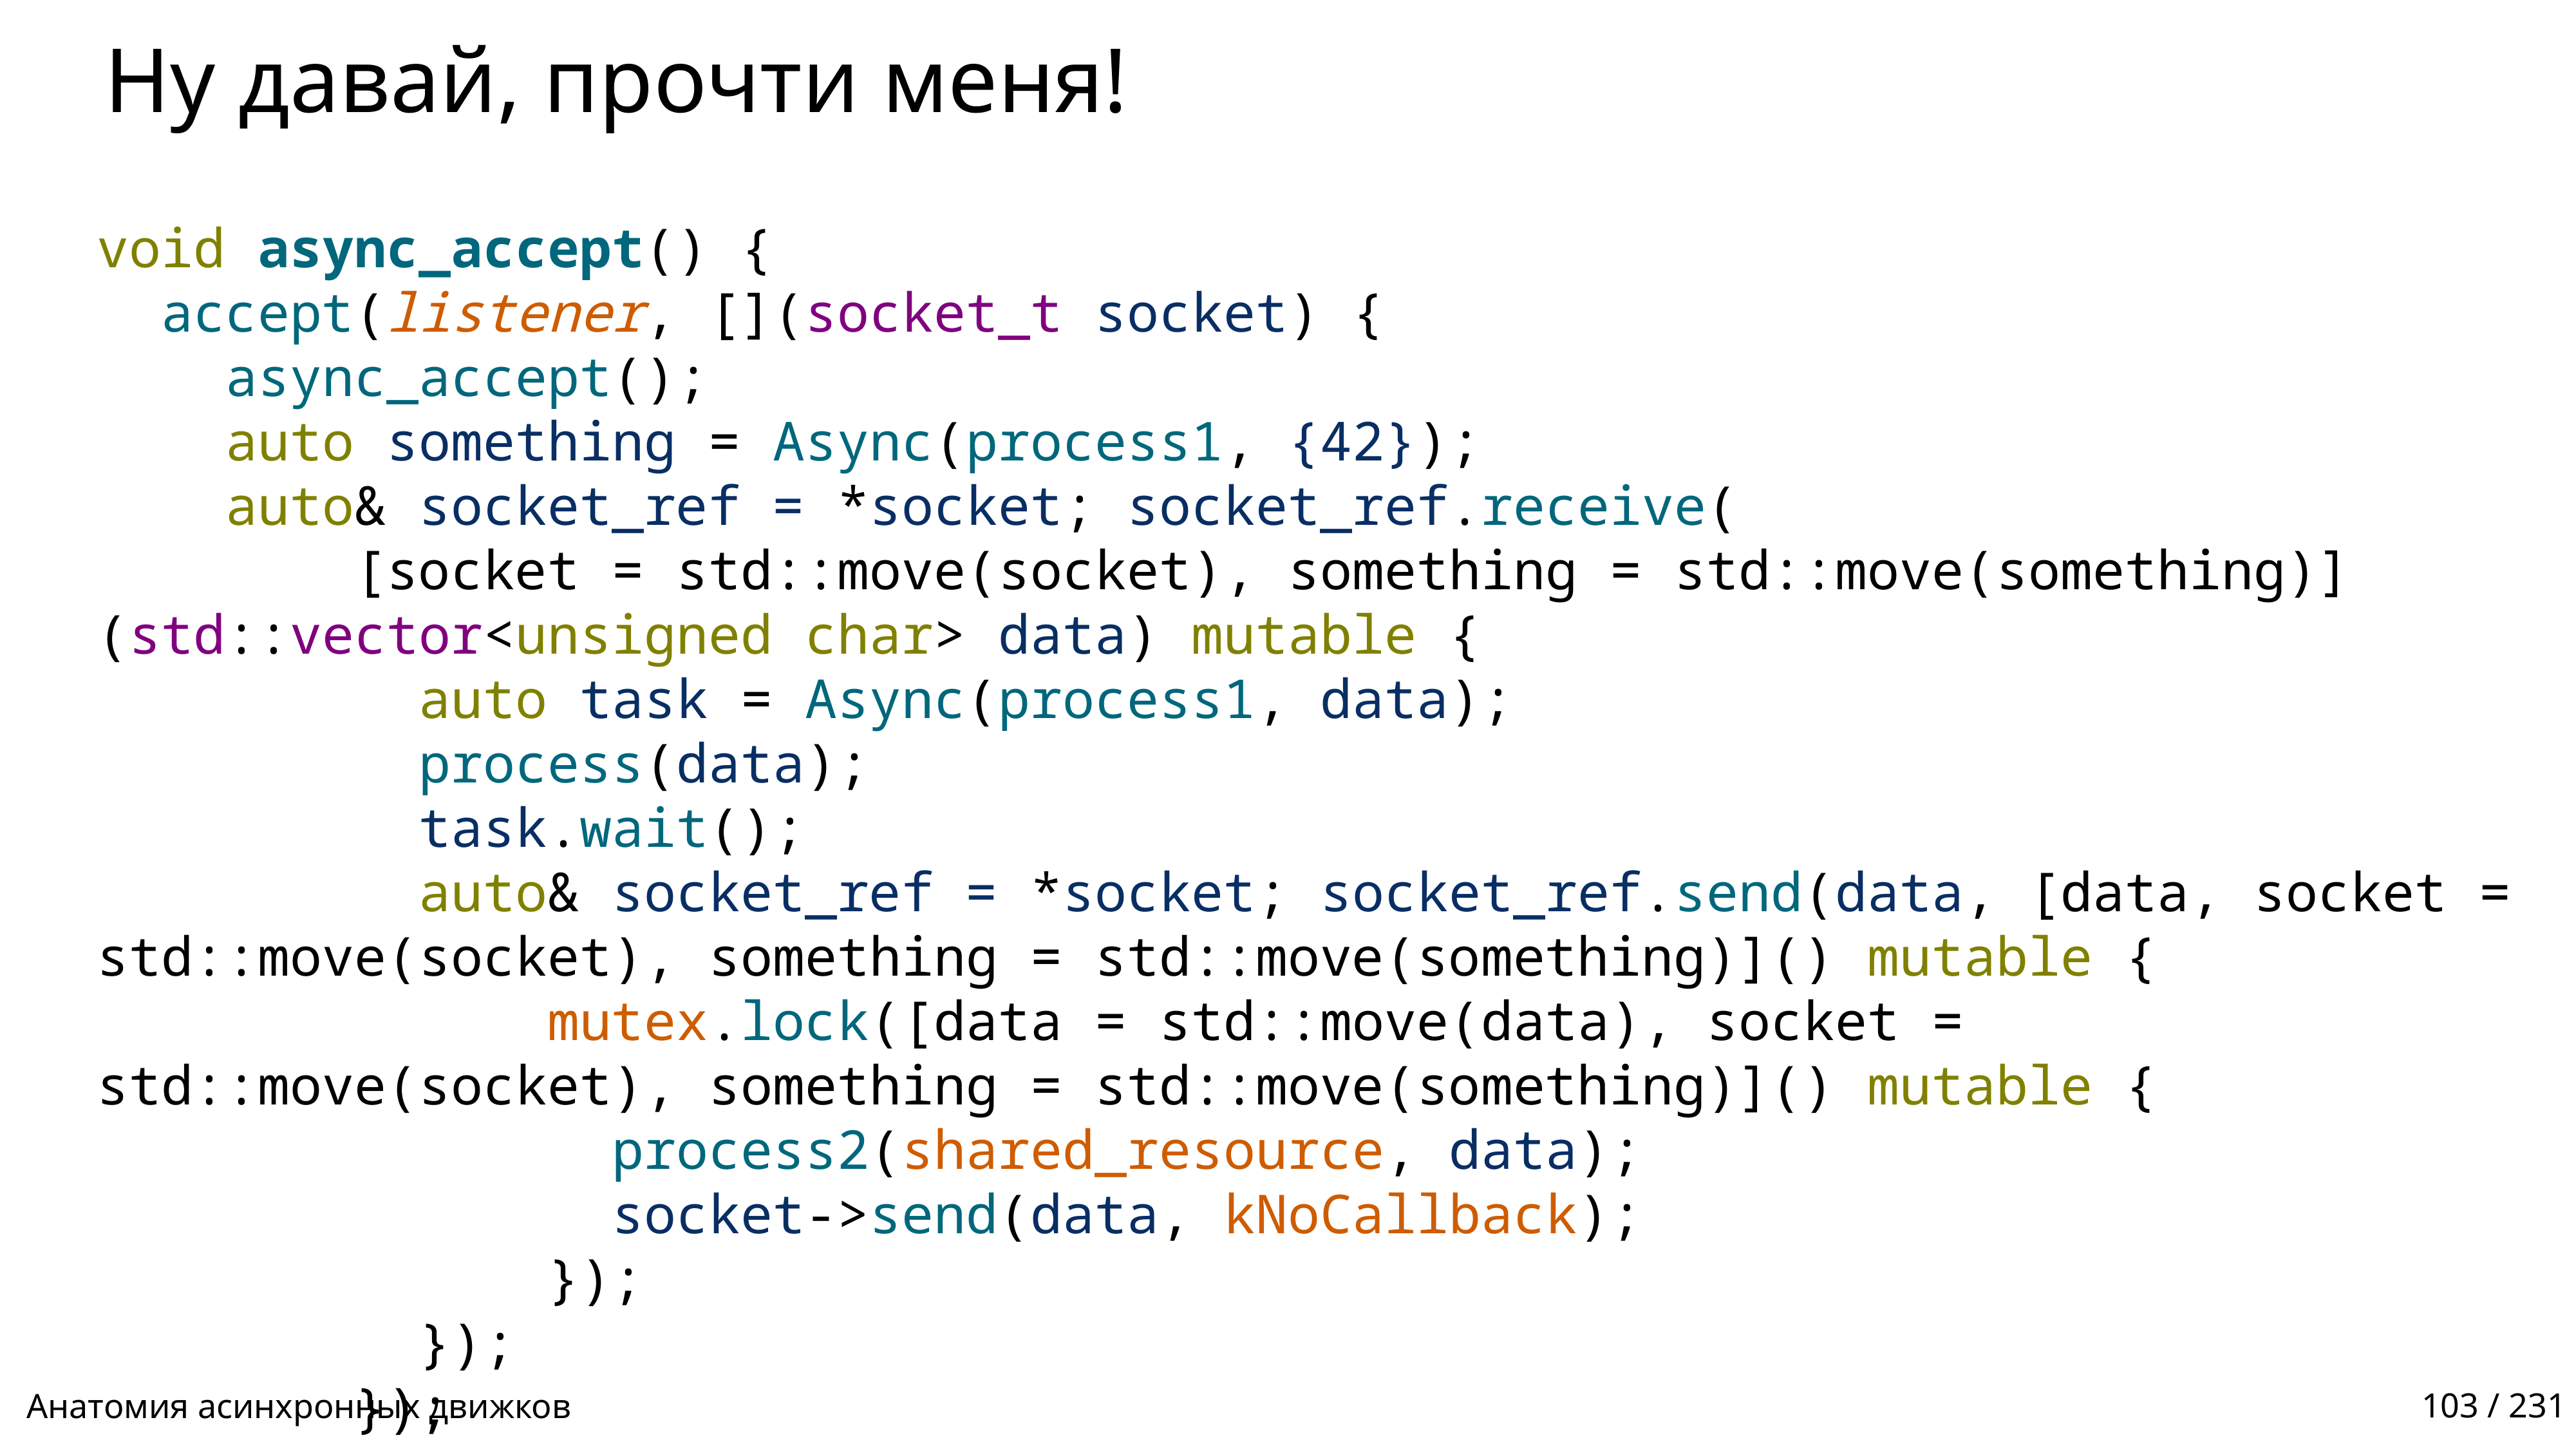

# Ну давай, прочти меня!
void async_accept() {
 accept(listener, [](socket_t socket) {
 async_accept();
 auto something = Async(process1, {42});
 auto& socket_ref = *socket; socket_ref.receive(
 [socket = std::move(socket), something = std::move(something)](std::vector<unsigned char> data) mutable {
 auto task = Async(process1, data);
 process(data);
 task.wait();
 auto& socket_ref = *socket; socket_ref.send(data, [data, socket = std::move(socket), something = std::move(something)]() mutable {
 mutex.lock([data = std::move(data), socket = std::move(socket), something = std::move(something)]() mutable {
 process2(shared_resource, data);
 socket->send(data, kNoCallback);
 });
 });
 });
 });
}
Анатомия асинхронных движков